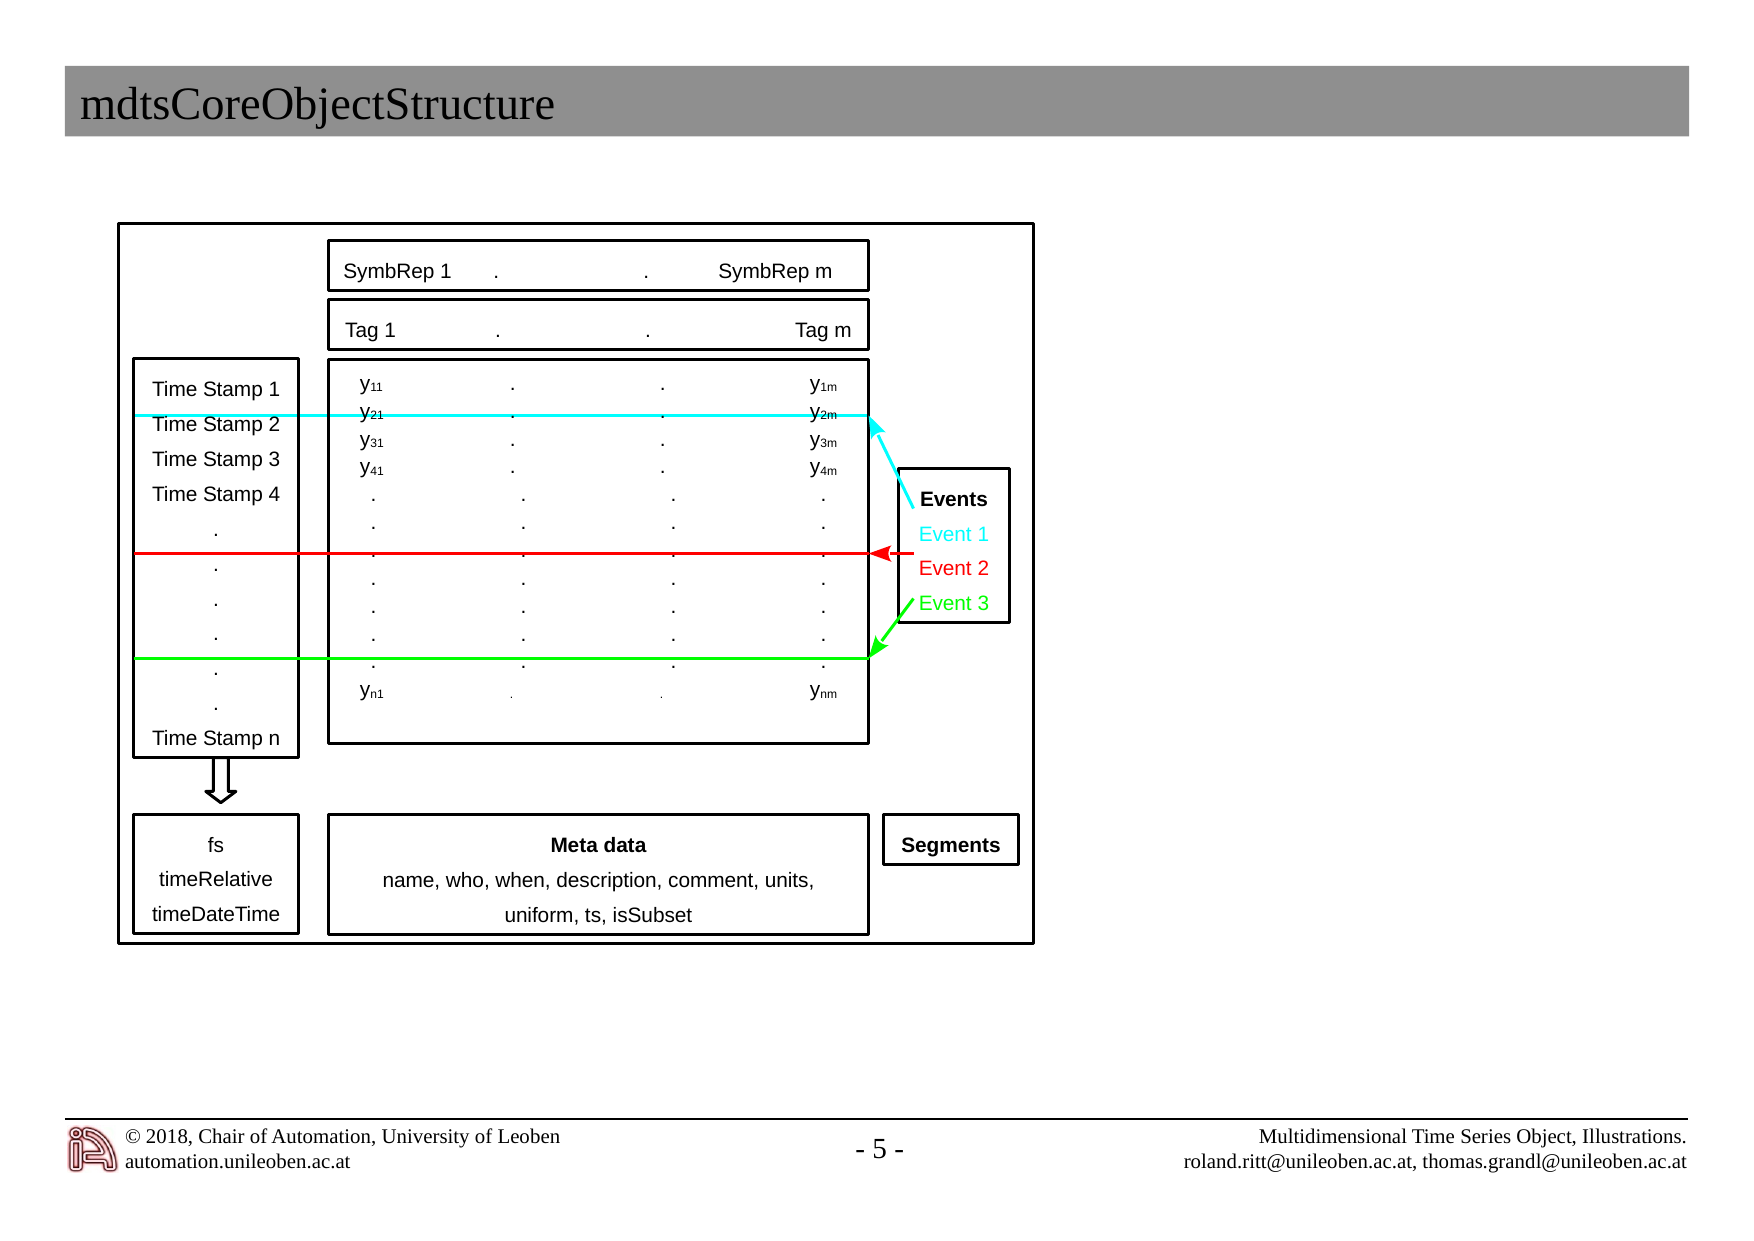

# mdtsCoreObjectStructure
SymbRep 1	.		. 	SymbRep m
Tag 1		. 		. 		Tag m
Time Stamp 1
Time Stamp 2
Time Stamp 3
Time Stamp 4
.
.
.
.
.
.
Time Stamp n
y11		.		.		y1m
y21		.		.		y2m
y31		.		.		y3m
y41		.		.		y4m
.		.		.		.
.		.		.		.
.		.		.		.
.		.		.		.
.		.		.		.
.		.		.		.
.		.		.		.
yn1		.		.		ynm
Events
Event 1
Event 2
Event 3
fs
timeRelative
timeDateTime
Segments
Meta data
name, who, when, description, comment, units, uniform, ts, isSubset